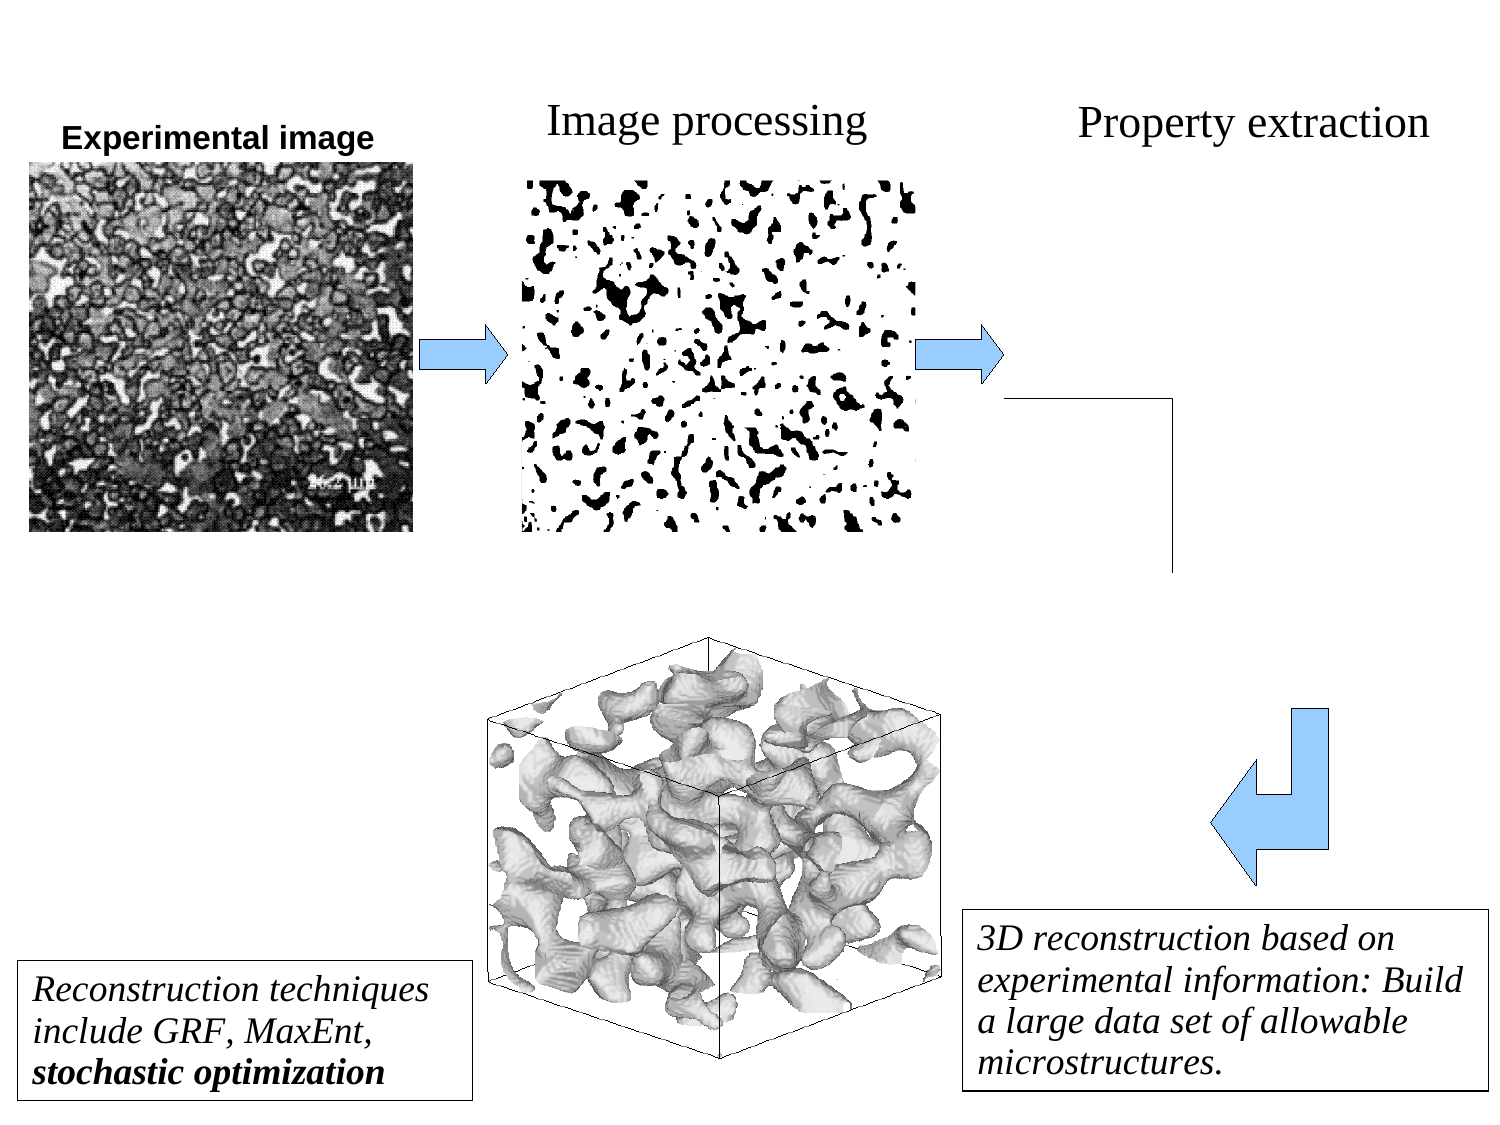

Image processing
Property extraction
Experimental image
3D reconstruction based on experimental information: Build a large data set of allowable microstructures.
Reconstruction techniques include GRF, MaxEnt, stochastic optimization